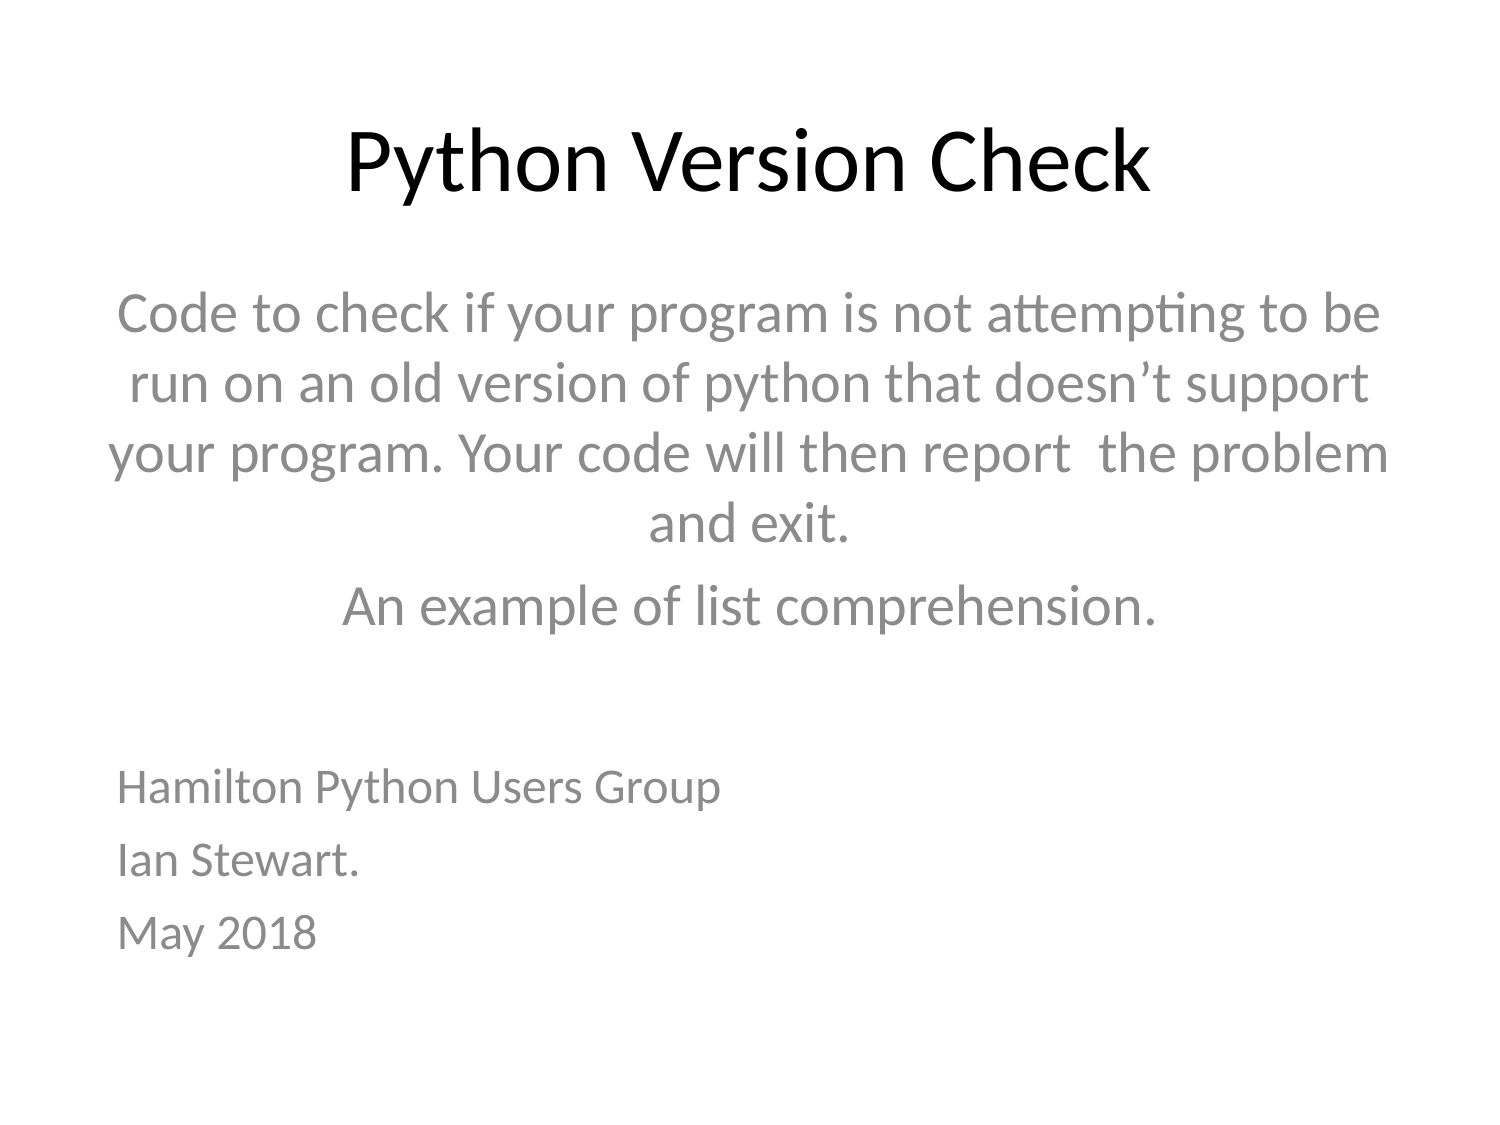

# Python Version Check
Code to check if your program is not attempting to be run on an old version of python that doesn’t support your program. Your code will then report the problem and exit.
An example of list comprehension.
Hamilton Python Users Group
Ian Stewart.
May 2018